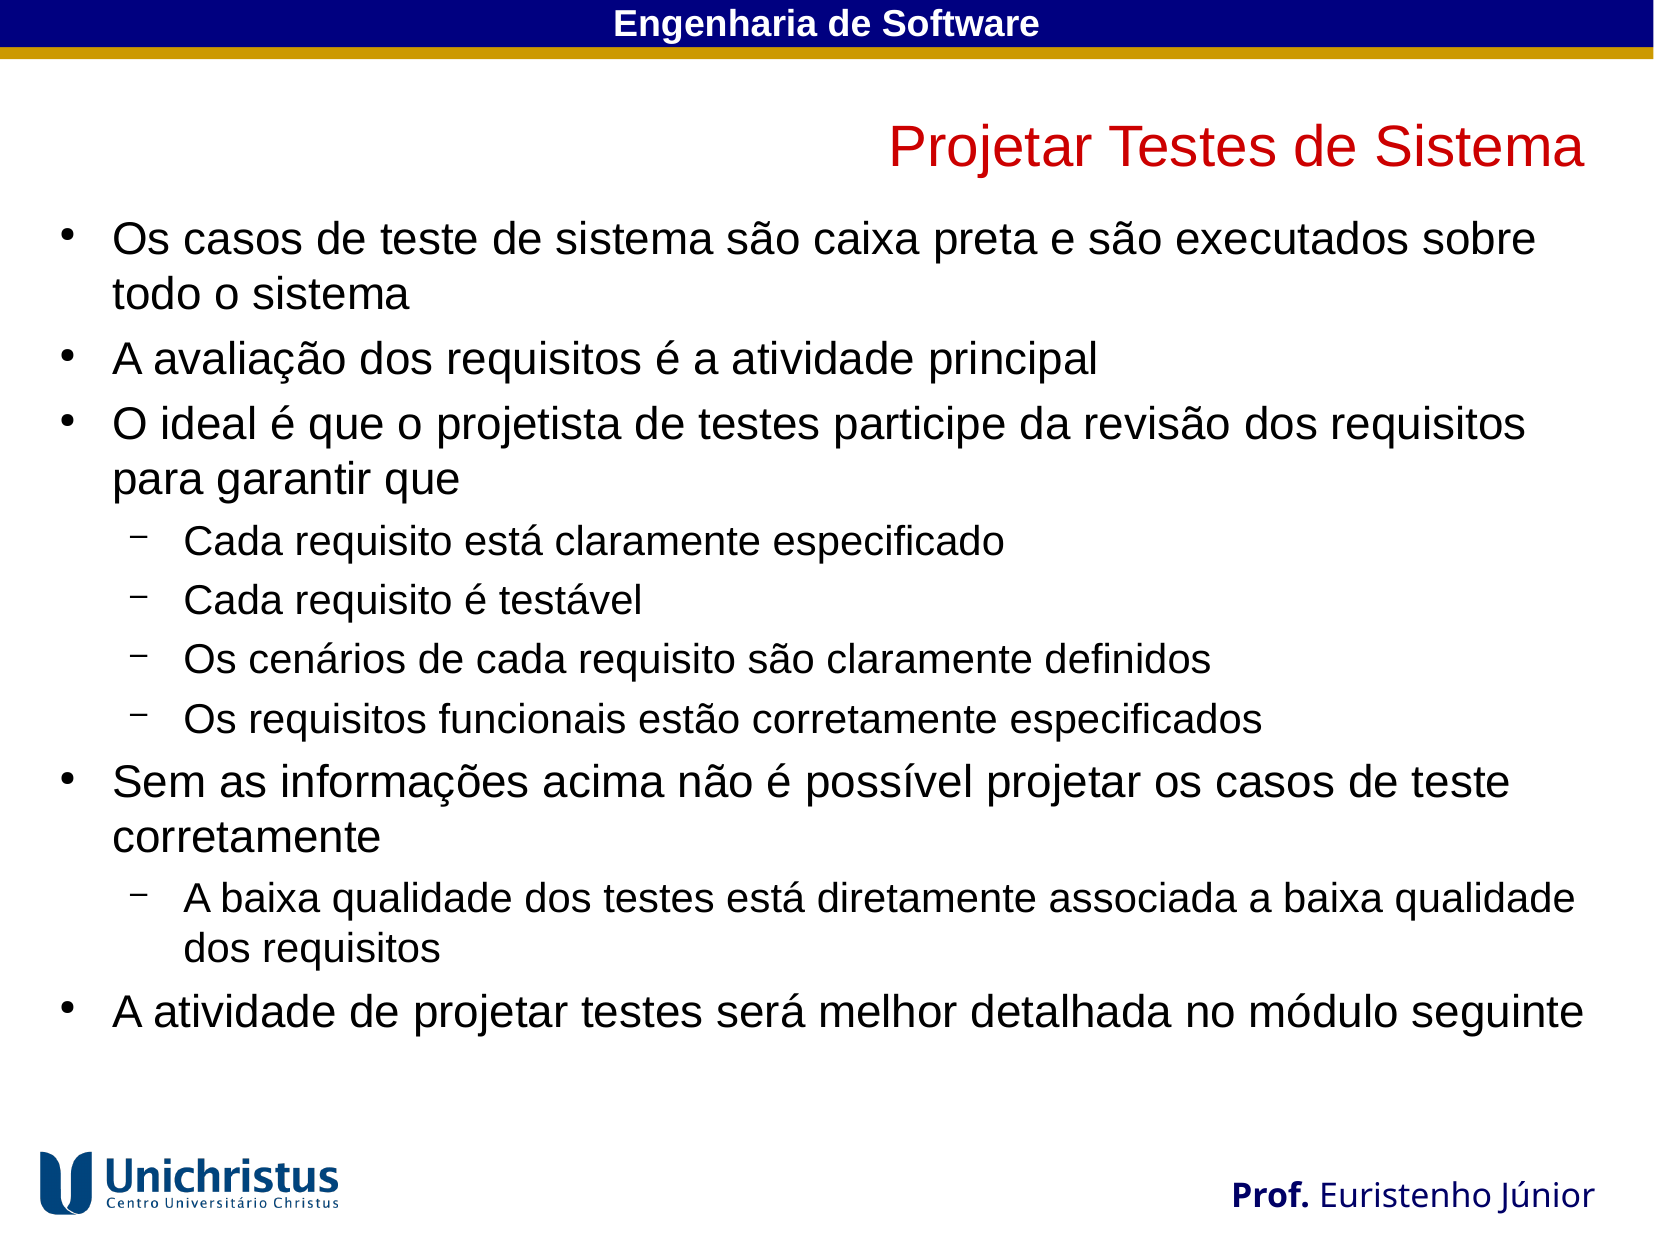

Engenharia de Software
Projetar Testes de Sistema
# Os casos de teste de sistema são caixa preta e são executados sobre todo o sistema
A avaliação dos requisitos é a atividade principal
O ideal é que o projetista de testes participe da revisão dos requisitos para garantir que
Cada requisito está claramente especificado
Cada requisito é testável
Os cenários de cada requisito são claramente definidos
Os requisitos funcionais estão corretamente especificados
Sem as informações acima não é possível projetar os casos de teste corretamente
A baixa qualidade dos testes está diretamente associada a baixa qualidade dos requisitos
A atividade de projetar testes será melhor detalhada no módulo seguinte
Prof. Euristenho Júnior